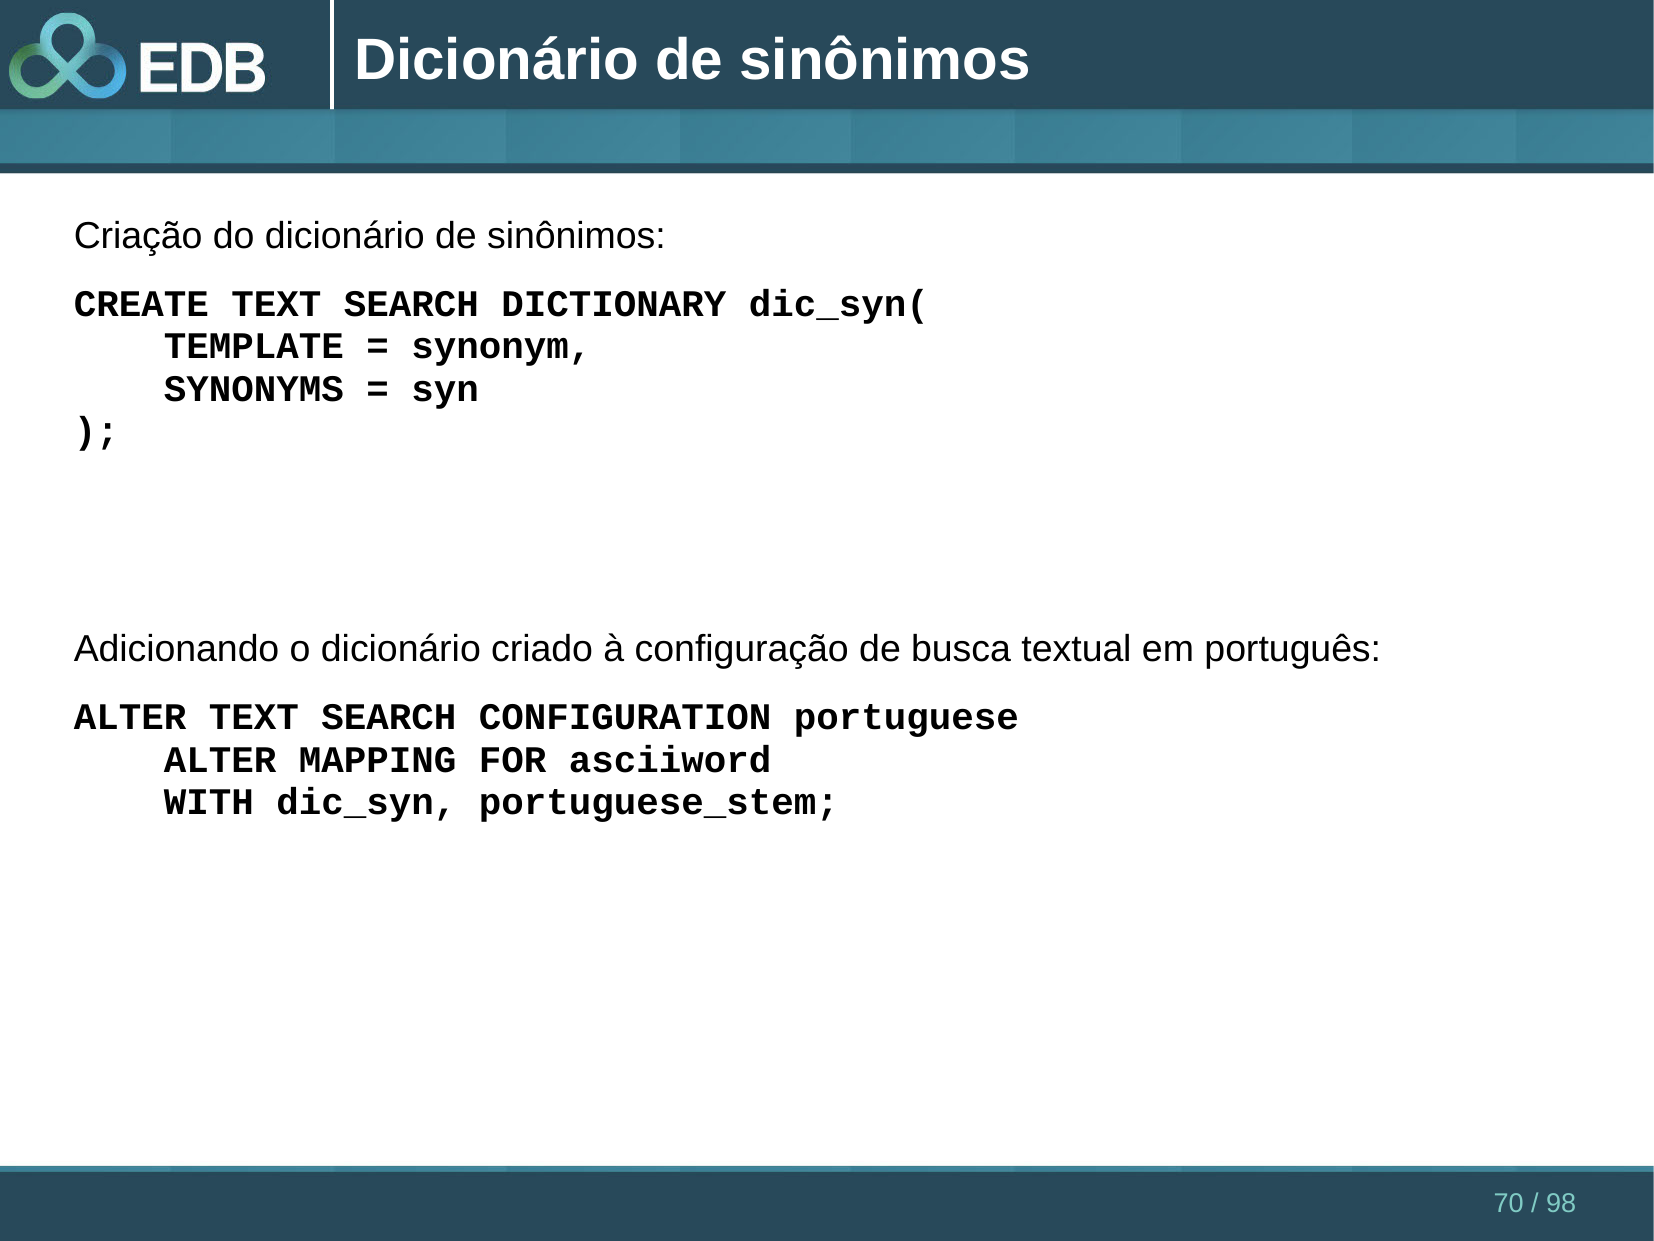

# Dicionário de sinônimos
Criação do dicionário de sinônimos:
CREATE TEXT SEARCH DICTIONARY dic_syn(
 TEMPLATE = synonym,
 SYNONYMS = syn
);
Adicionando o dicionário criado à configuração de busca textual em português:
ALTER TEXT SEARCH CONFIGURATION portuguese
 ALTER MAPPING FOR asciiword
 WITH dic_syn, portuguese_stem;